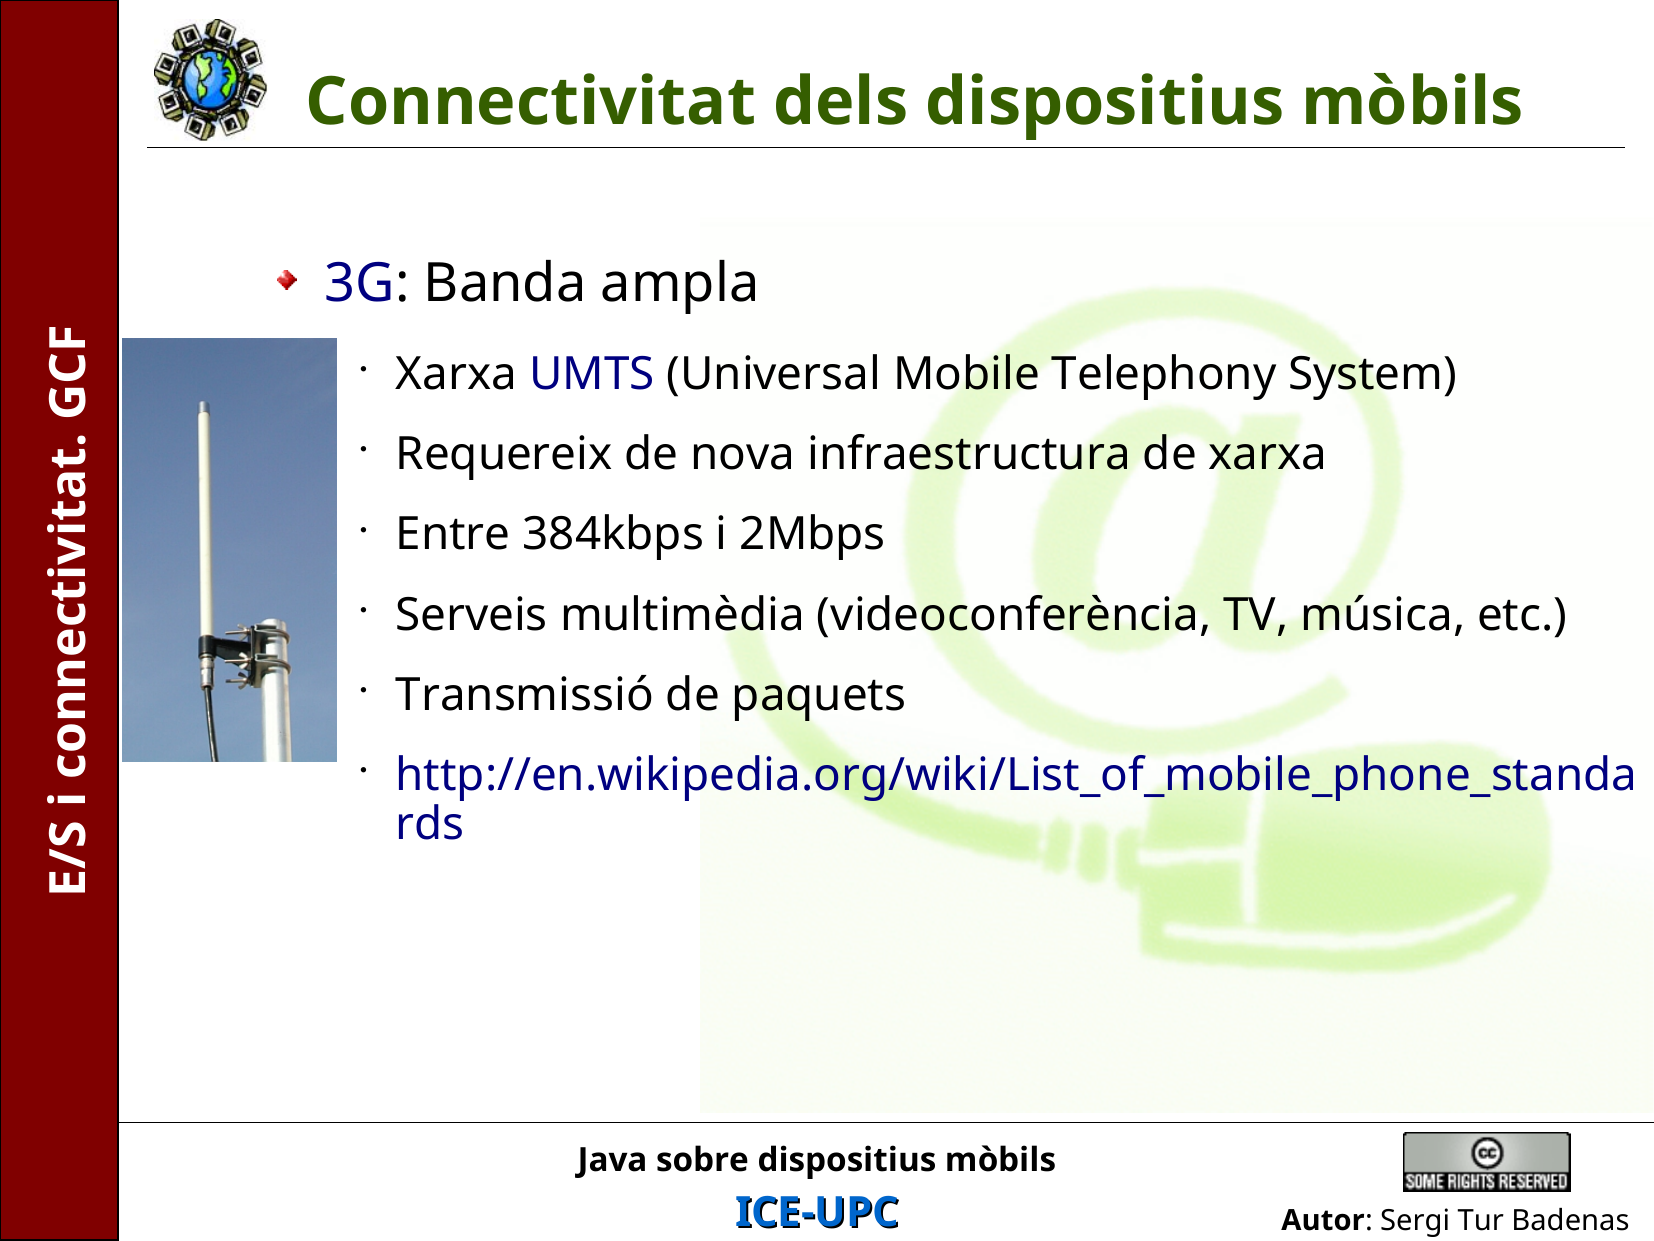

# Connectivitat dels dispositius mòbils
3G: Banda ampla
Xarxa UMTS (Universal Mobile Telephony System)
Requereix de nova infraestructura de xarxa
Entre 384kbps i 2Mbps
Serveis multimèdia (videoconferència, TV, música, etc.)
Transmissió de paquets
http://en.wikipedia.org/wiki/List_of_mobile_phone_standards